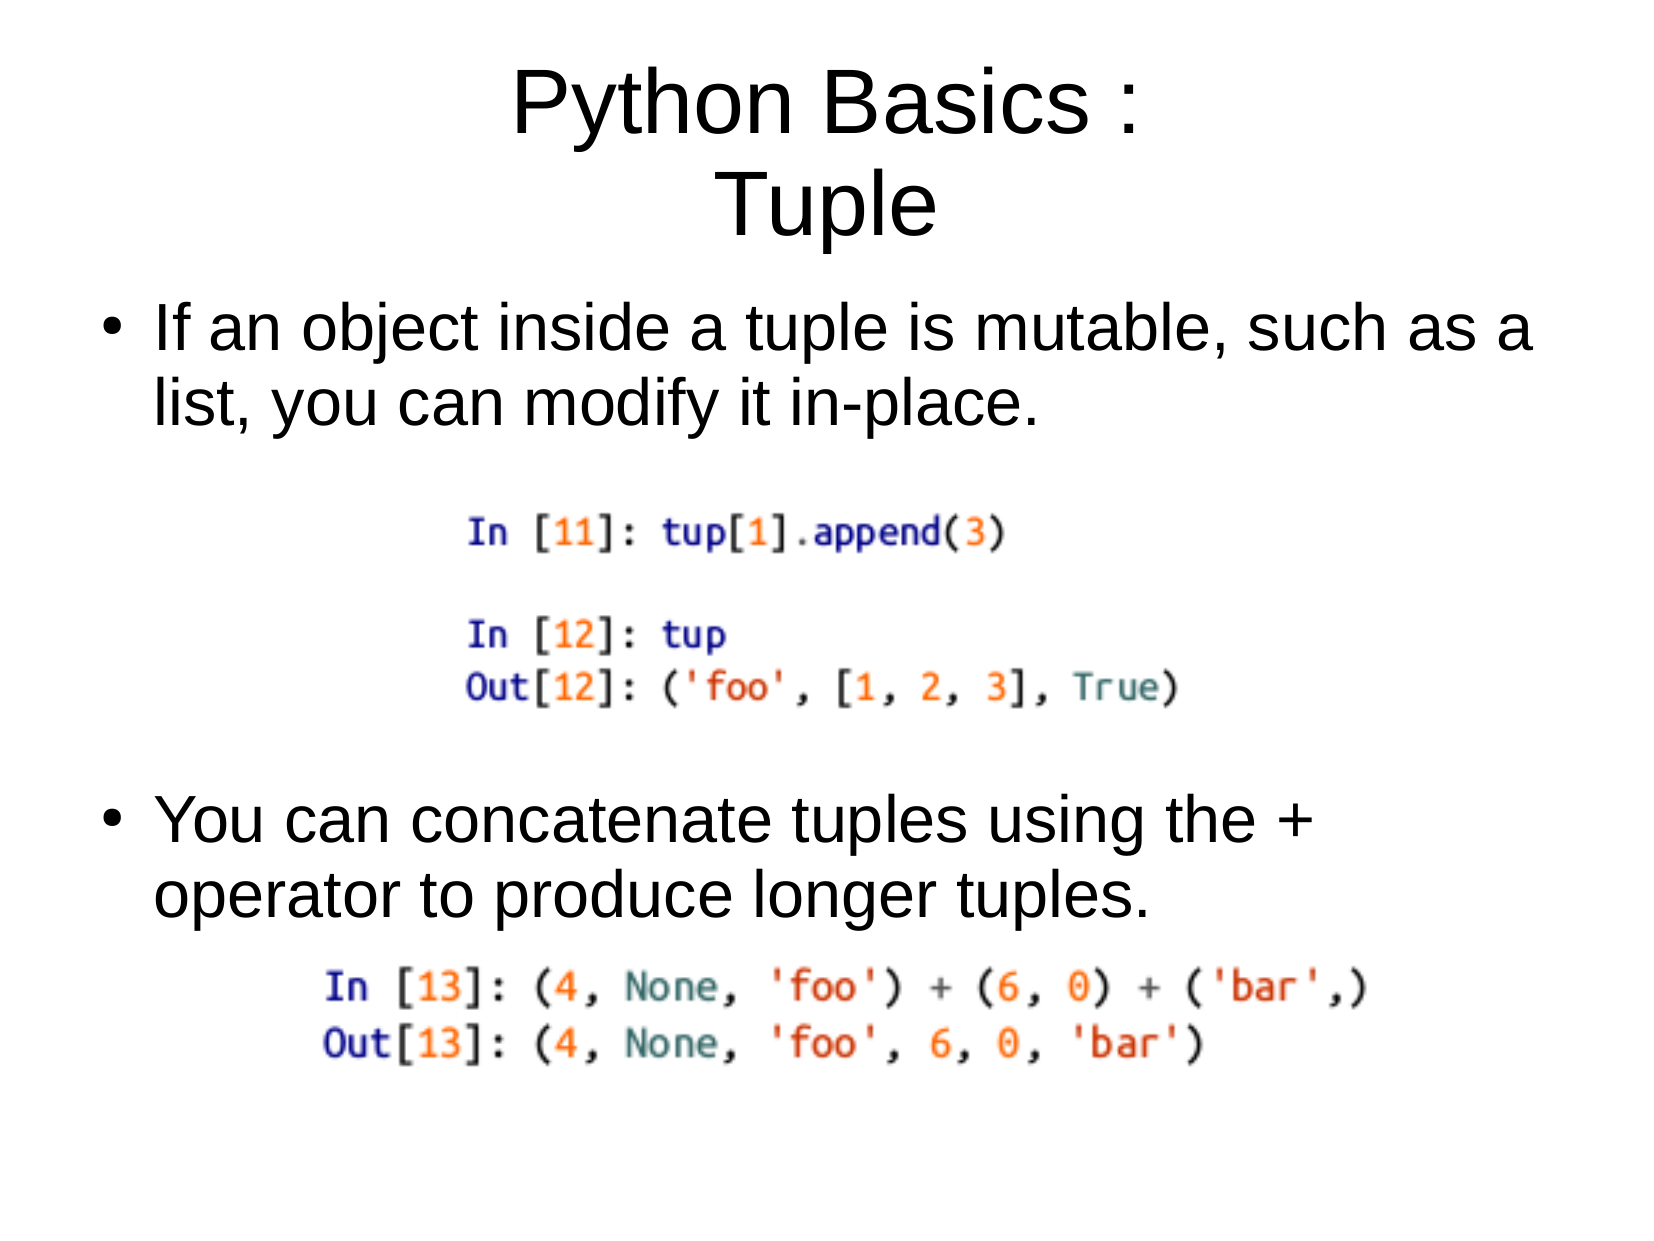

# Python Basics : Tuple
If an object inside a tuple is mutable, such as a list, you can modify it in-place.
You can concatenate tuples using the + operator to produce longer tuples.